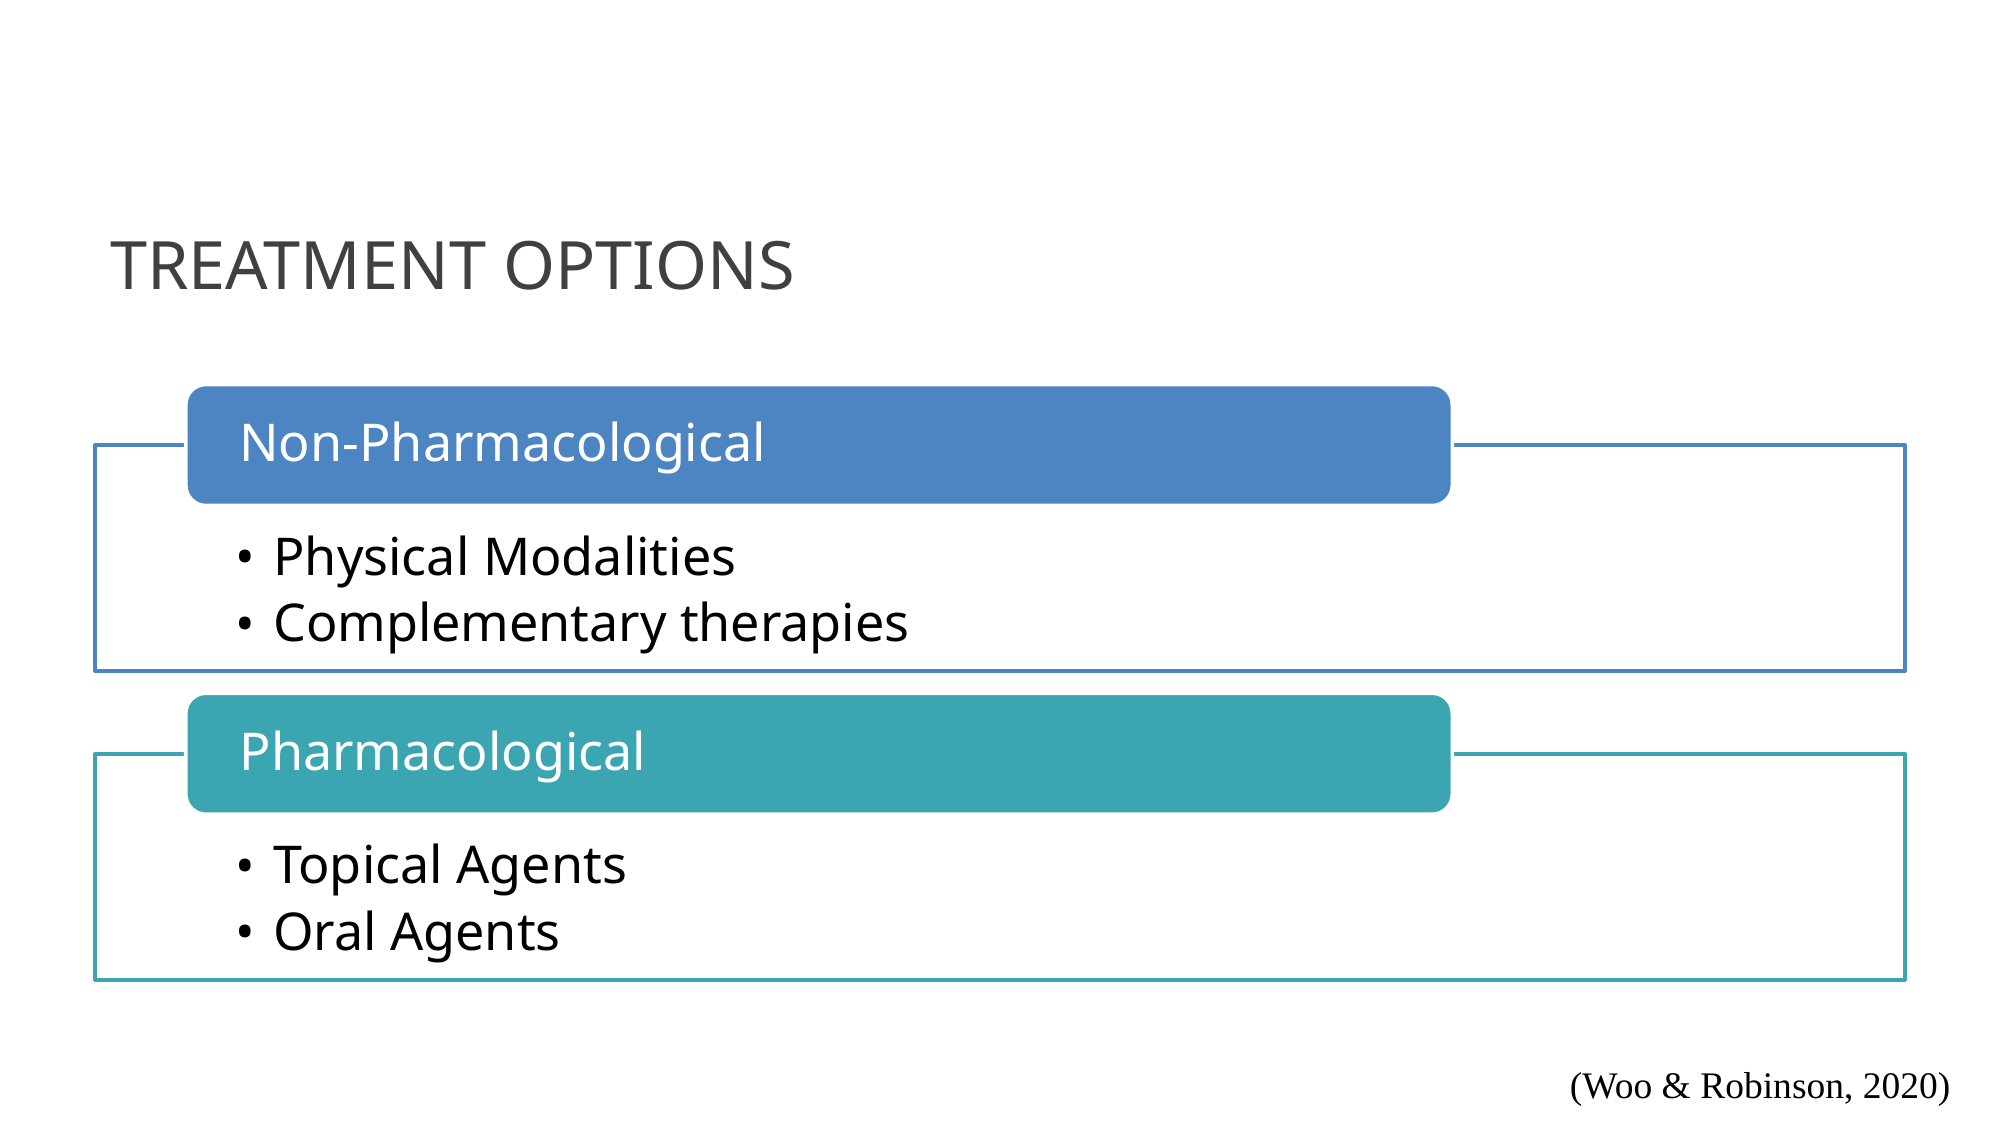

# Treatment Options
Non-Pharmacological
Physical Modalities
Complementary therapies
Pharmacological
Topical Agents
Oral Agents
(Woo & Robinson, 2020)